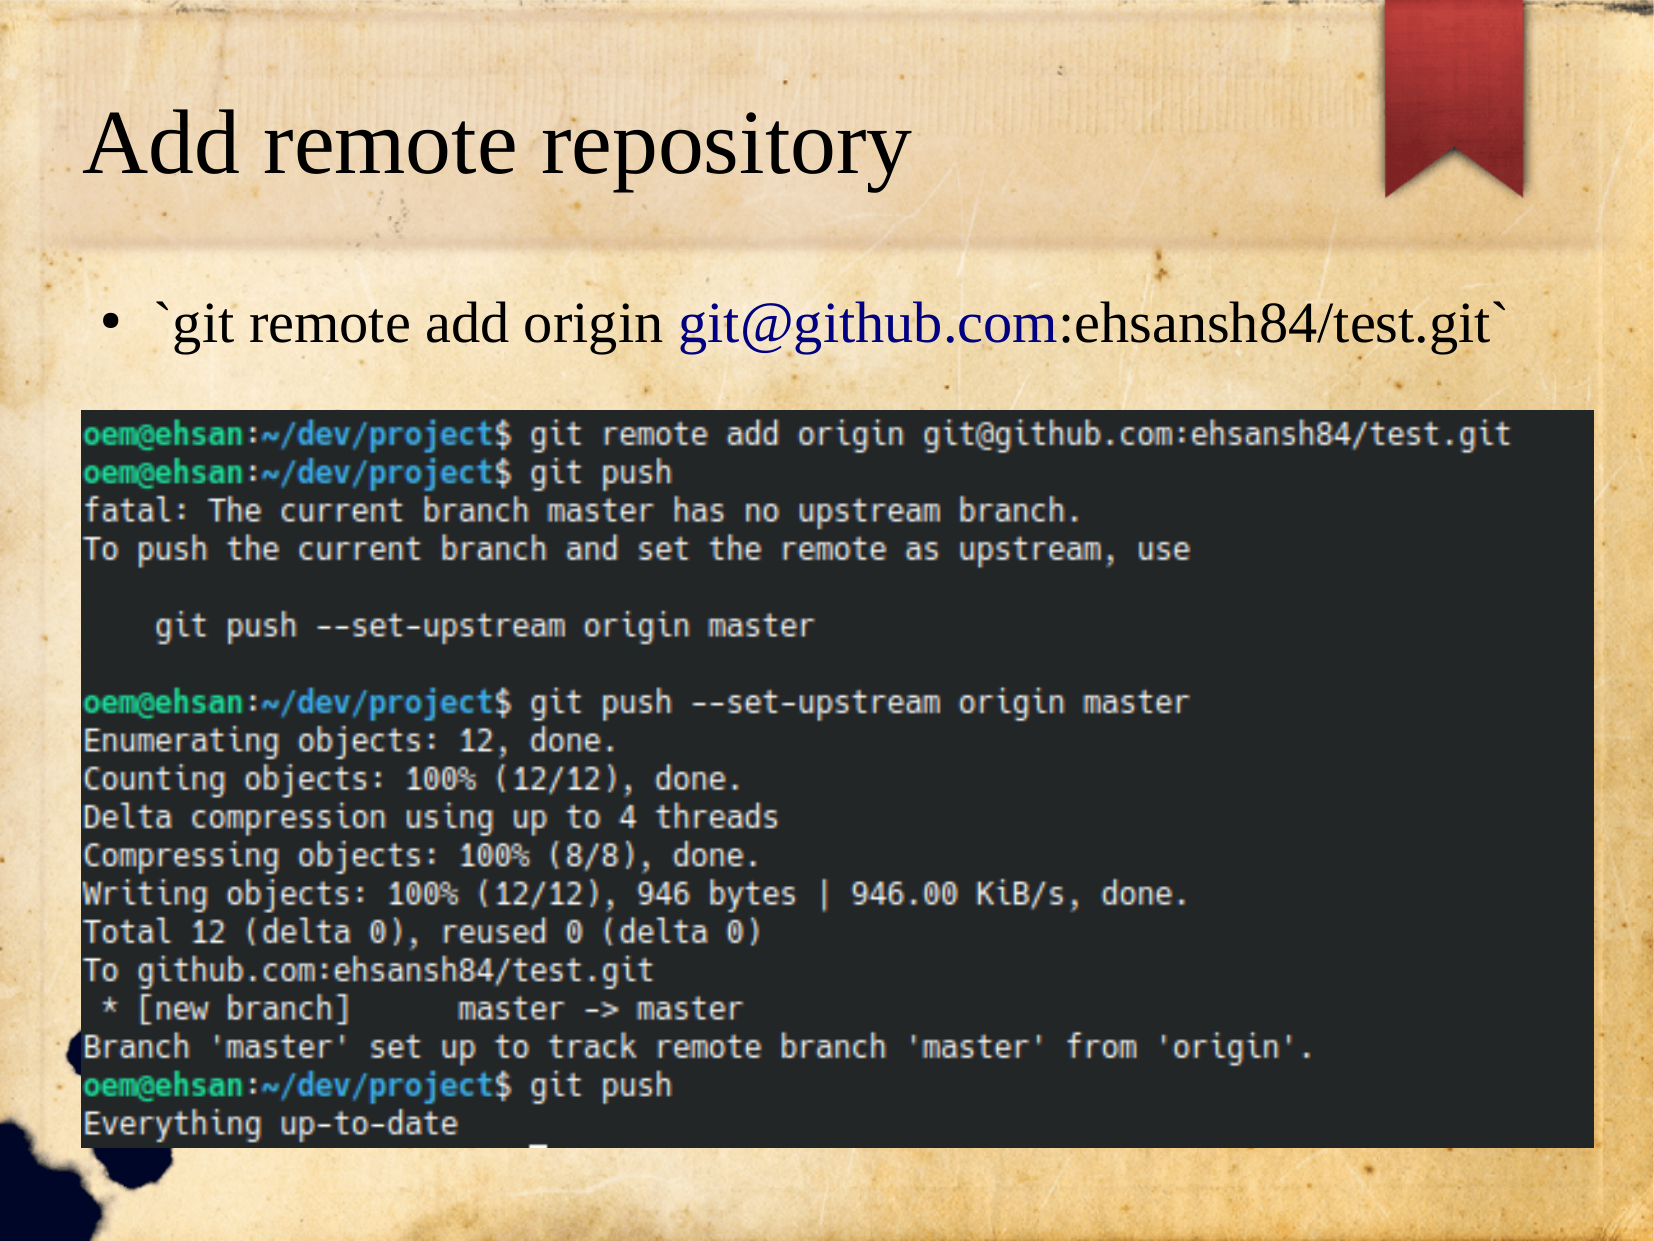

# Add remote repository
`git remote add origin git@github.com:ehsansh84/test.git`